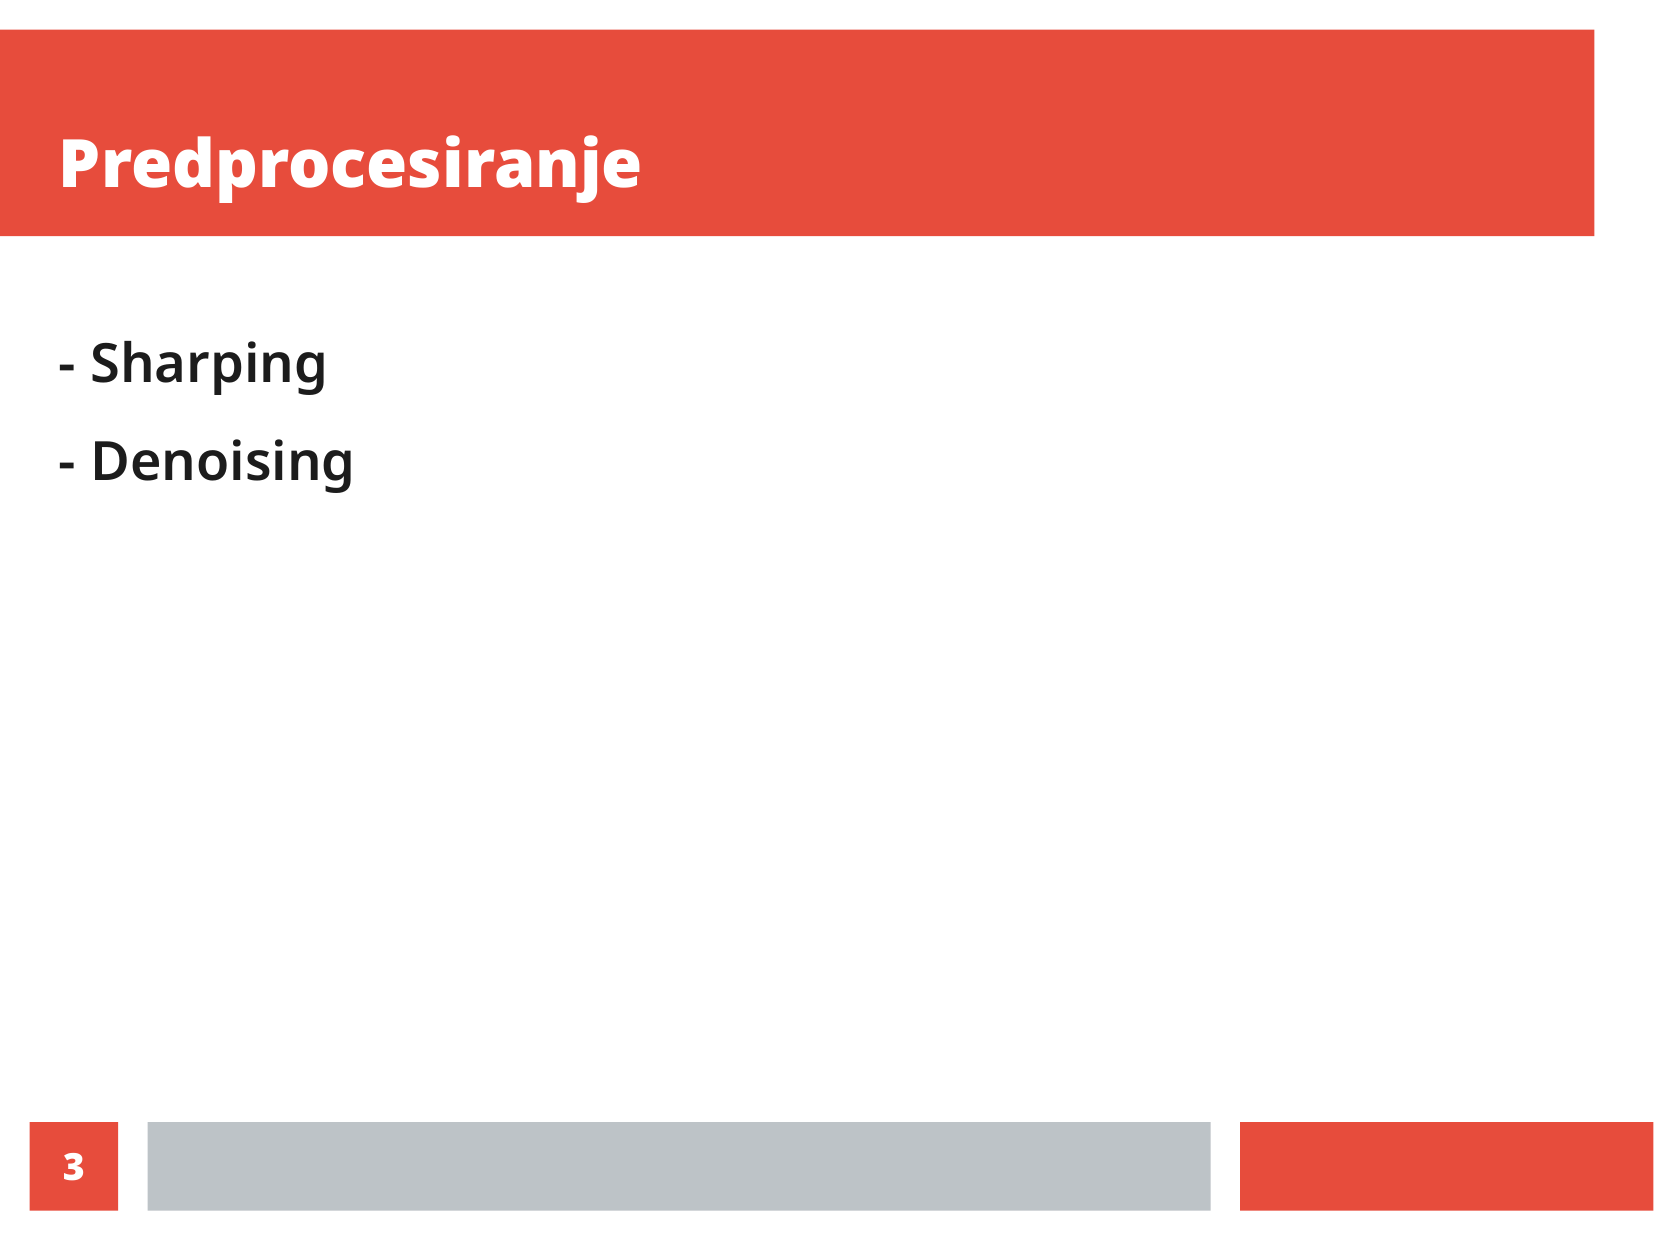

# Predprocesiranje
- Sharping
- Denoising
3